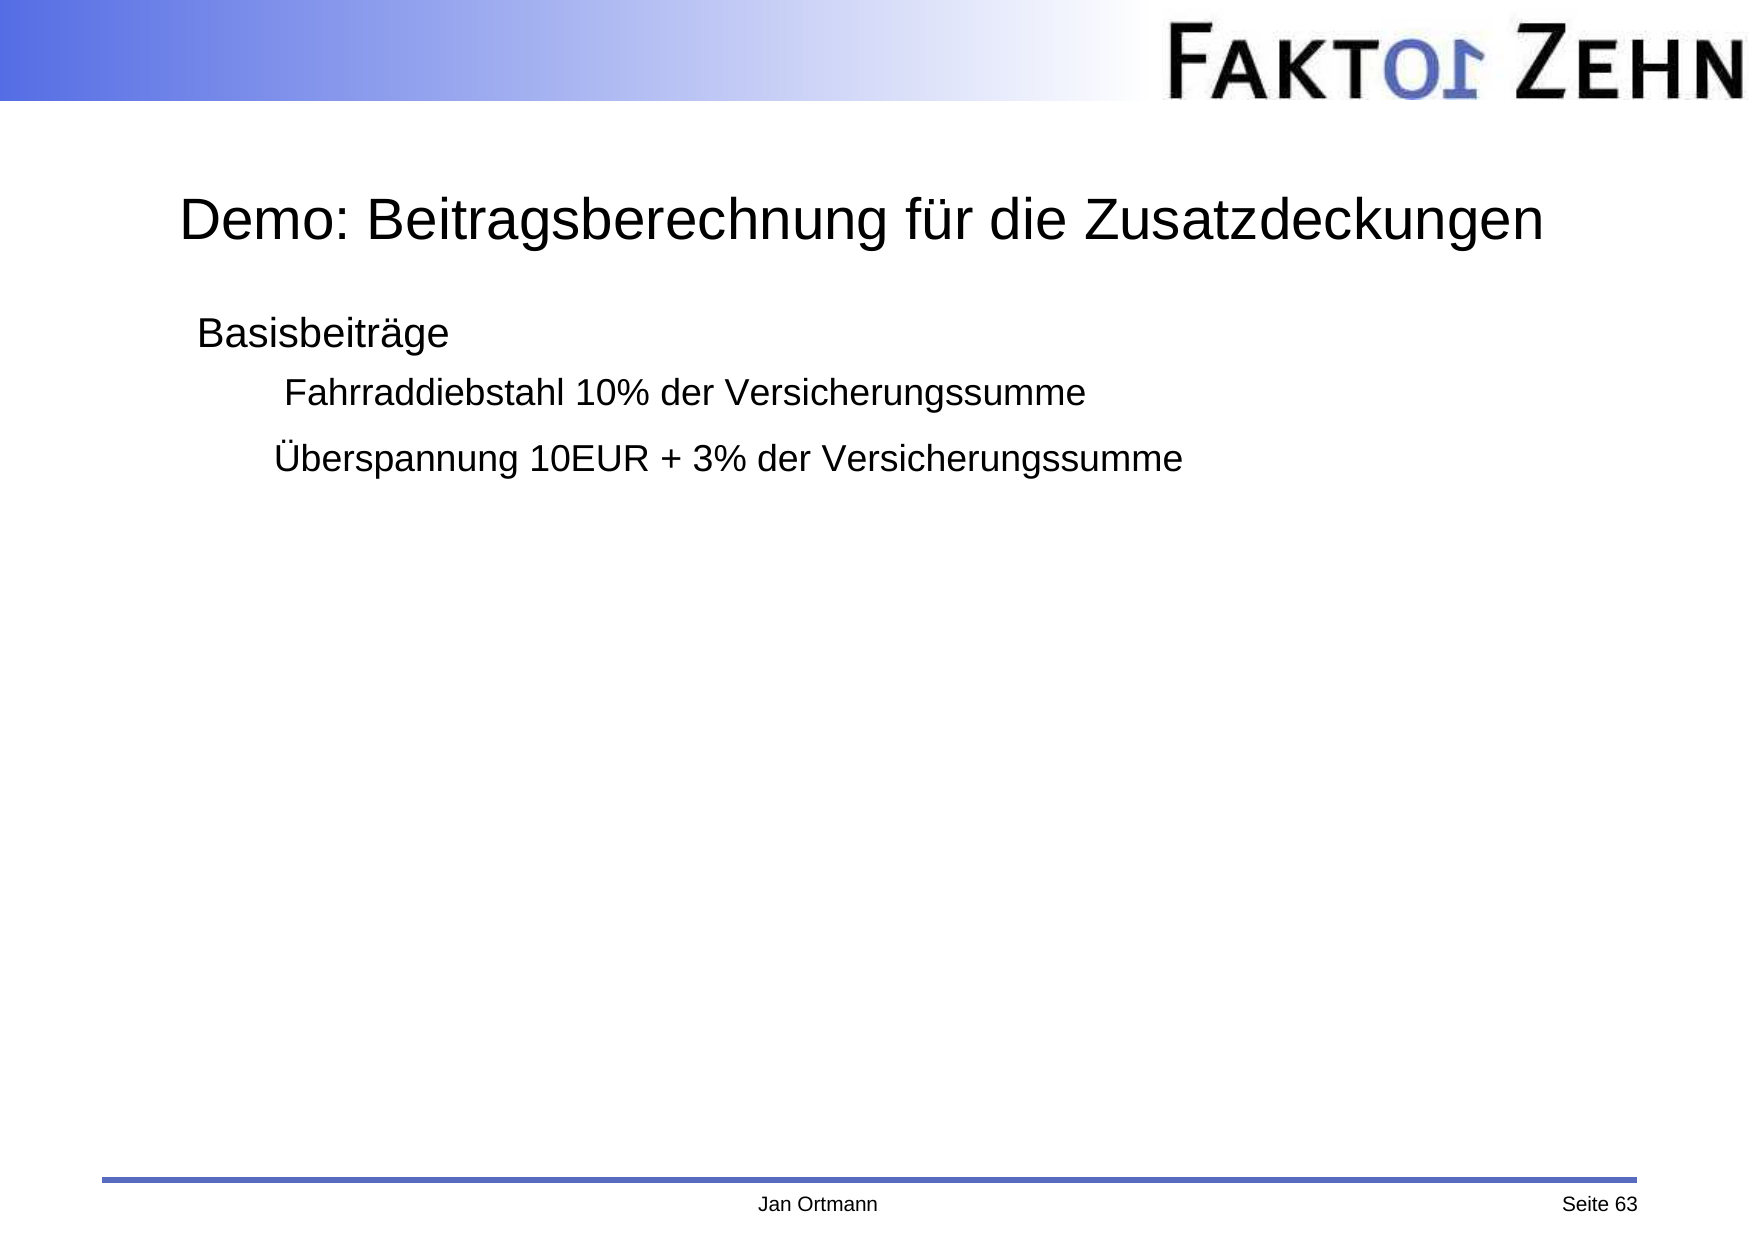

# Demo: Beitragsberechnung für die Zusatzdeckungen
Basisbeiträge
 Fahrraddiebstahl 10% der Versicherungssumme
Überspannung 10EUR + 3% der Versicherungssumme